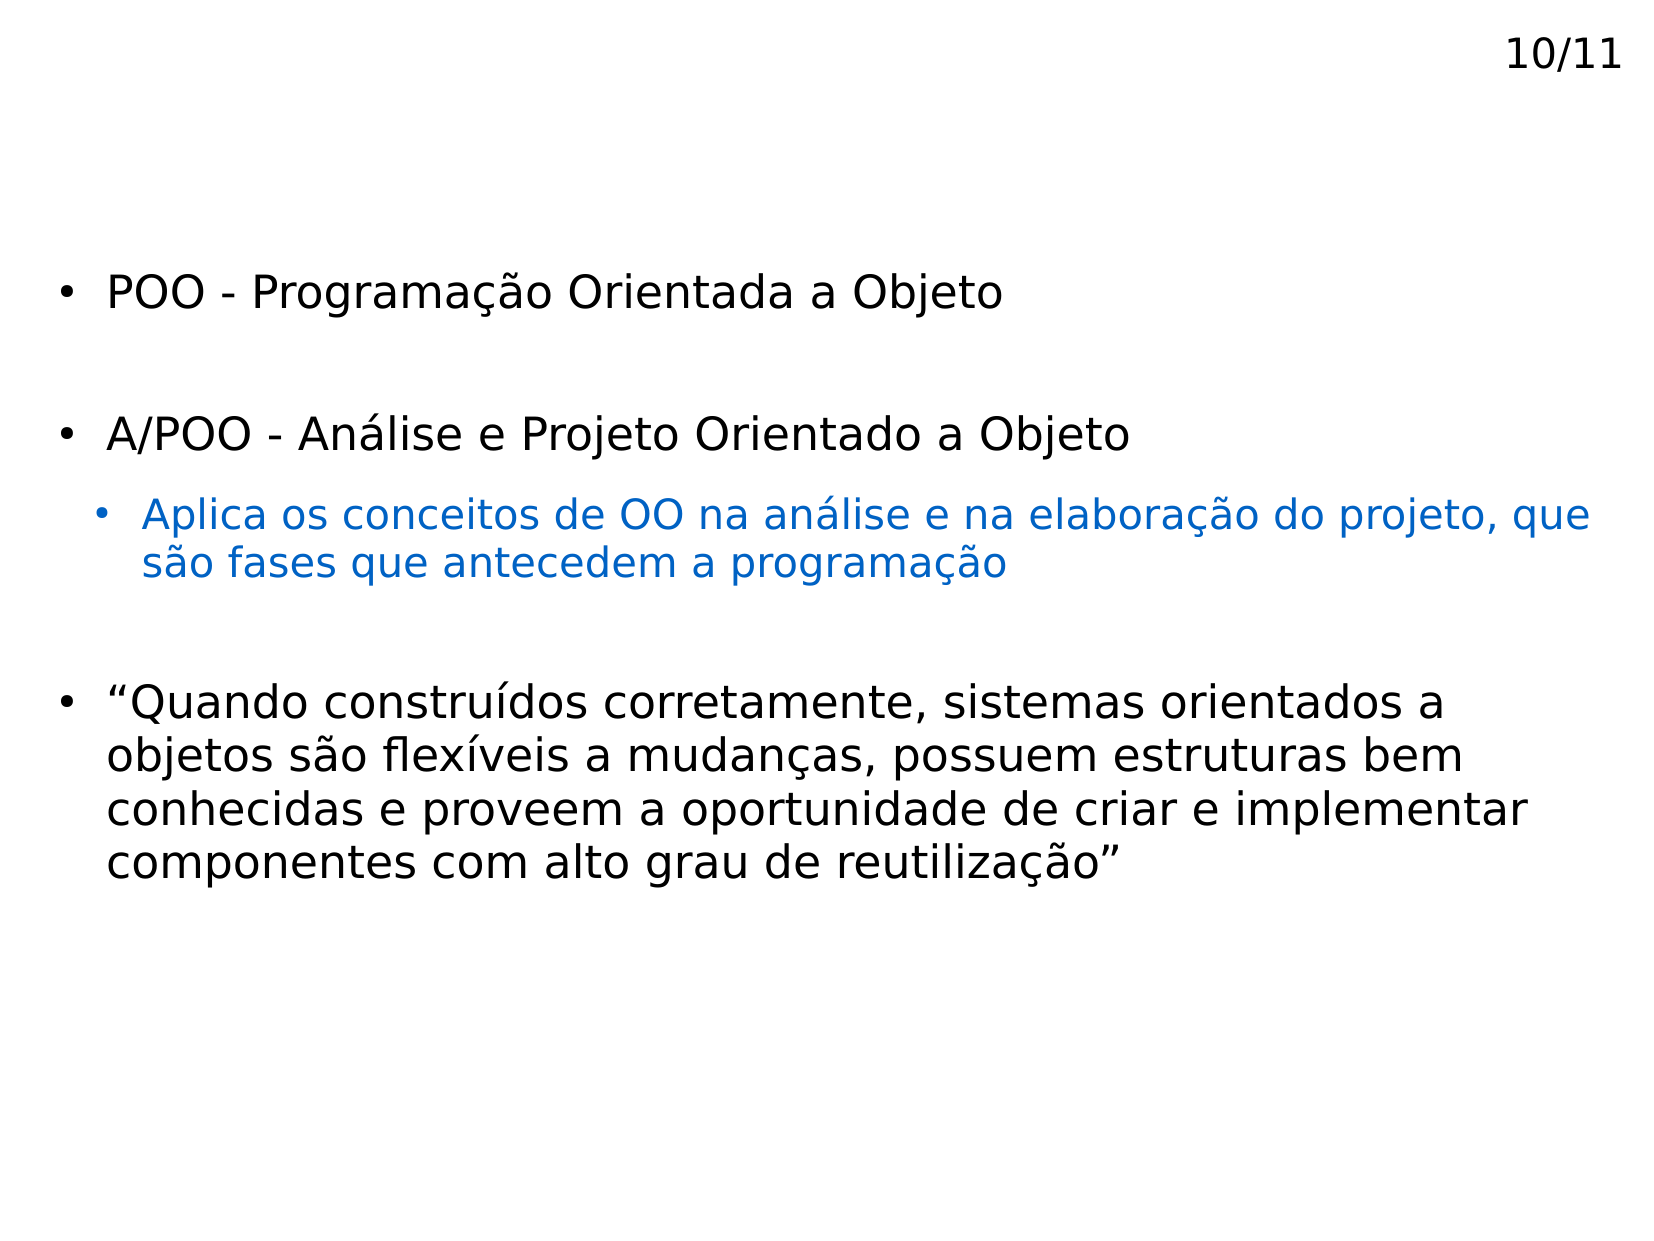

#
10
POO - Programação Orientada a Objeto
A/POO - Análise e Projeto Orientado a Objeto
Aplica os conceitos de OO na análise e na elaboração do projeto, que são fases que antecedem a programação
“Quando construídos corretamente, sistemas orientados a objetos são flexíveis a mudanças, possuem estruturas bem conhecidas e proveem a oportunidade de criar e implementar componentes com alto grau de reutilização”